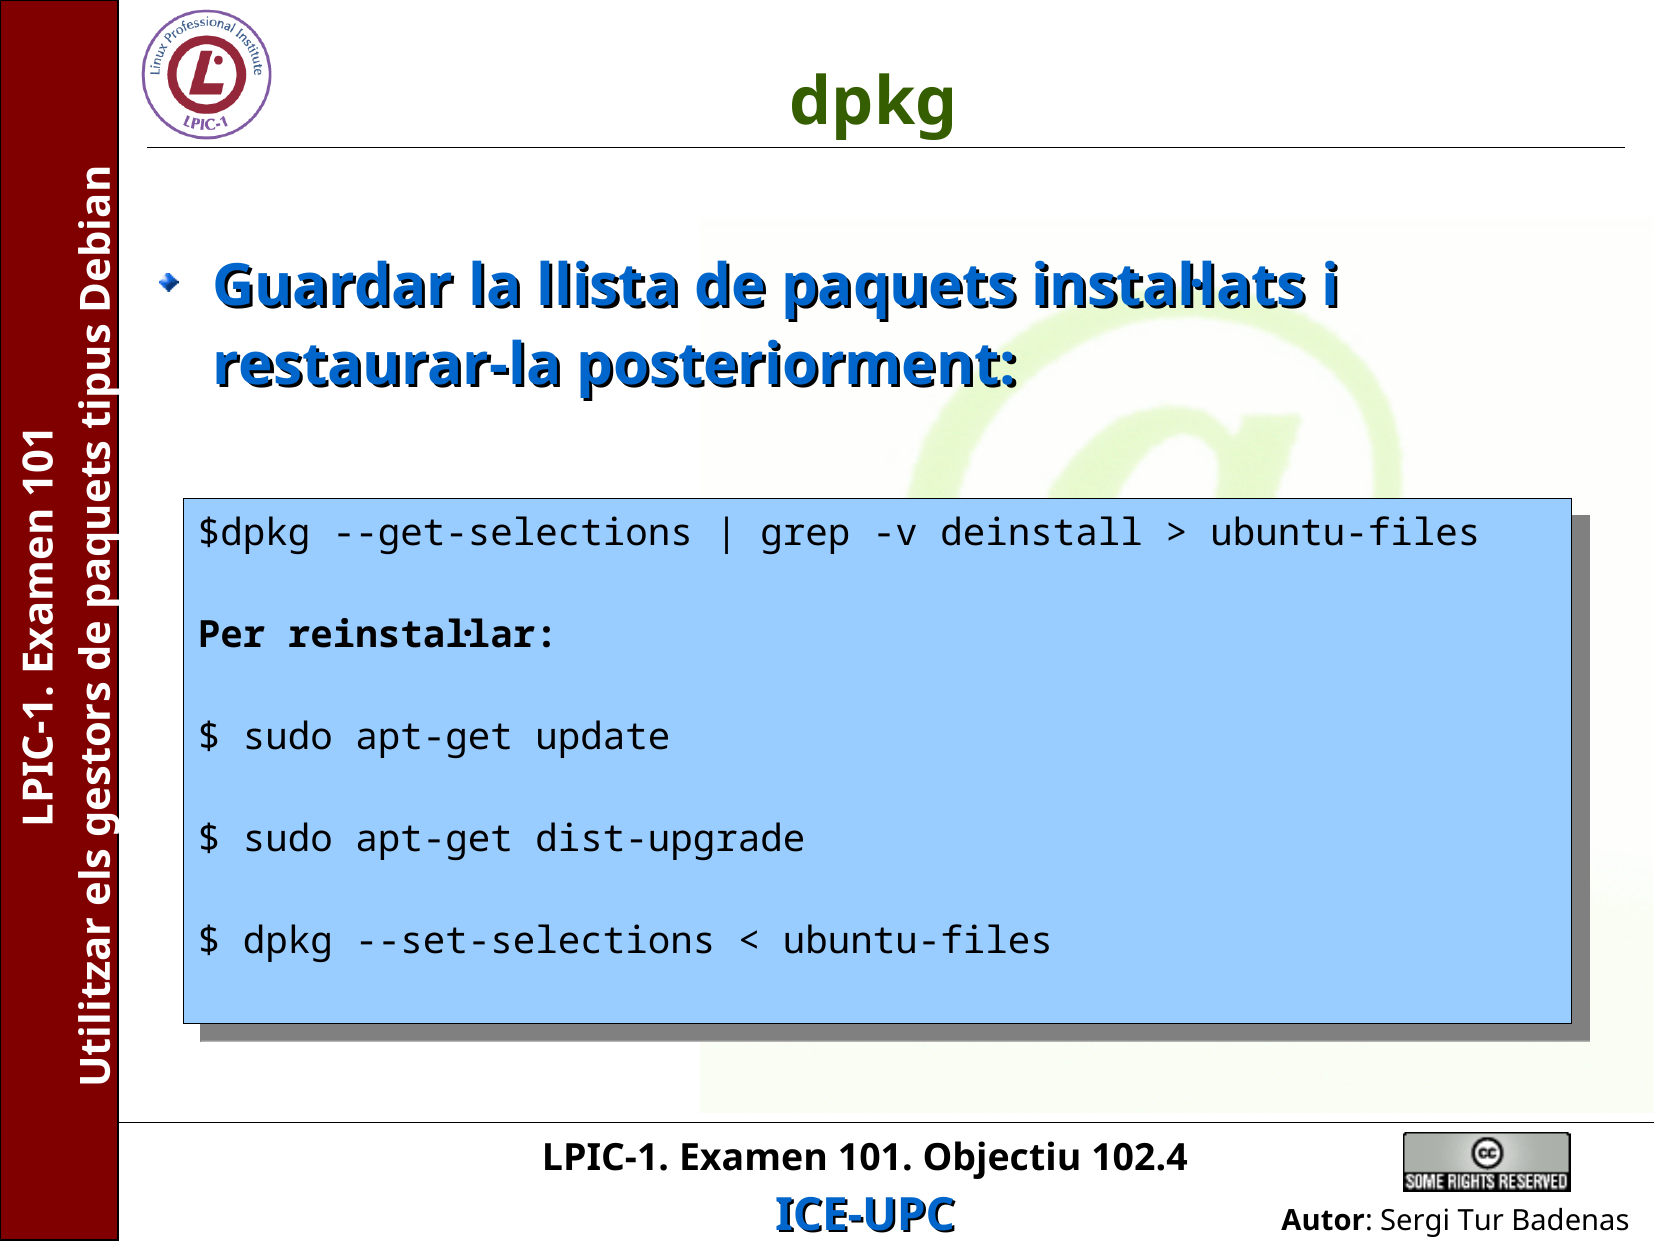

# dpkg
Guardar la llista de paquets instal·lats i restaurar-la posteriorment:
$dpkg --get-selections | grep -v deinstall > ubuntu-files
Per reinstal·lar:
$ sudo apt-get update
$ sudo apt-get dist-upgrade
$ dpkg --set-selections < ubuntu-files